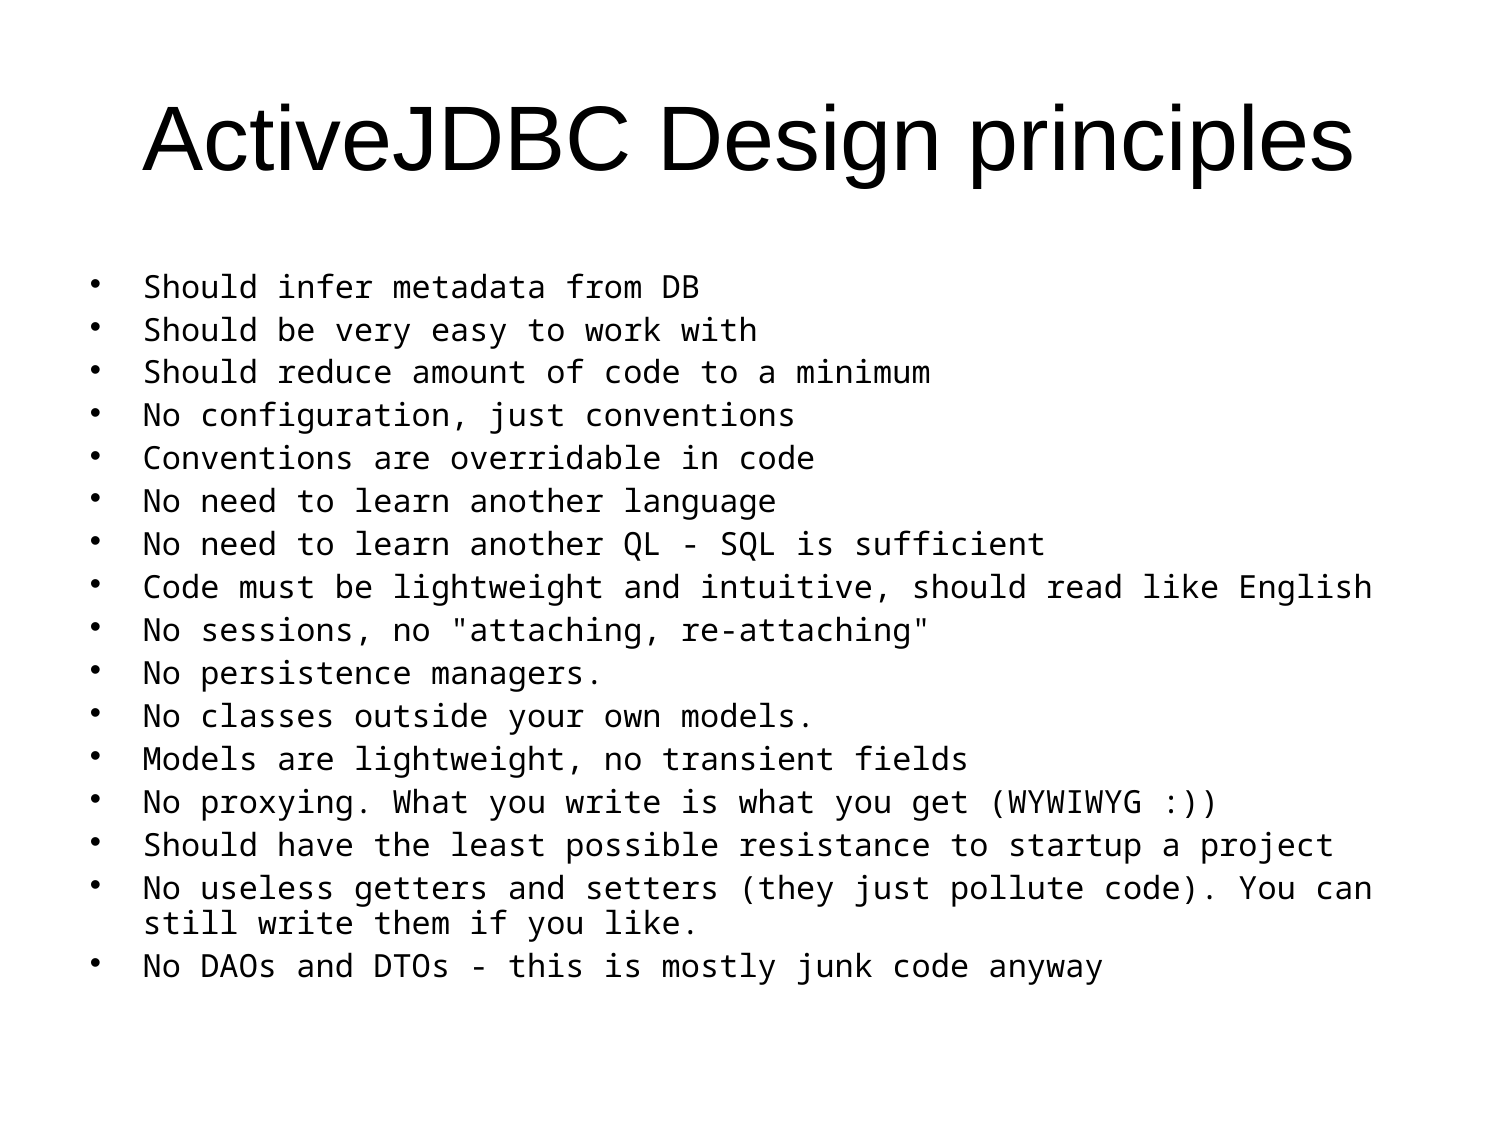

# ActiveJDBC Design principles
Should infer metadata from DB
Should be very easy to work with
Should reduce amount of code to a minimum
No configuration, just conventions
Conventions are overridable in code
No need to learn another language
No need to learn another QL - SQL is sufficient
Code must be lightweight and intuitive, should read like English
No sessions, no "attaching, re-attaching"
No persistence managers.
No classes outside your own models.
Models are lightweight, no transient fields
No proxying. What you write is what you get (WYWIWYG :))
Should have the least possible resistance to startup a project
No useless getters and setters (they just pollute code). You can still write them if you like.
No DAOs and DTOs - this is mostly junk code anyway